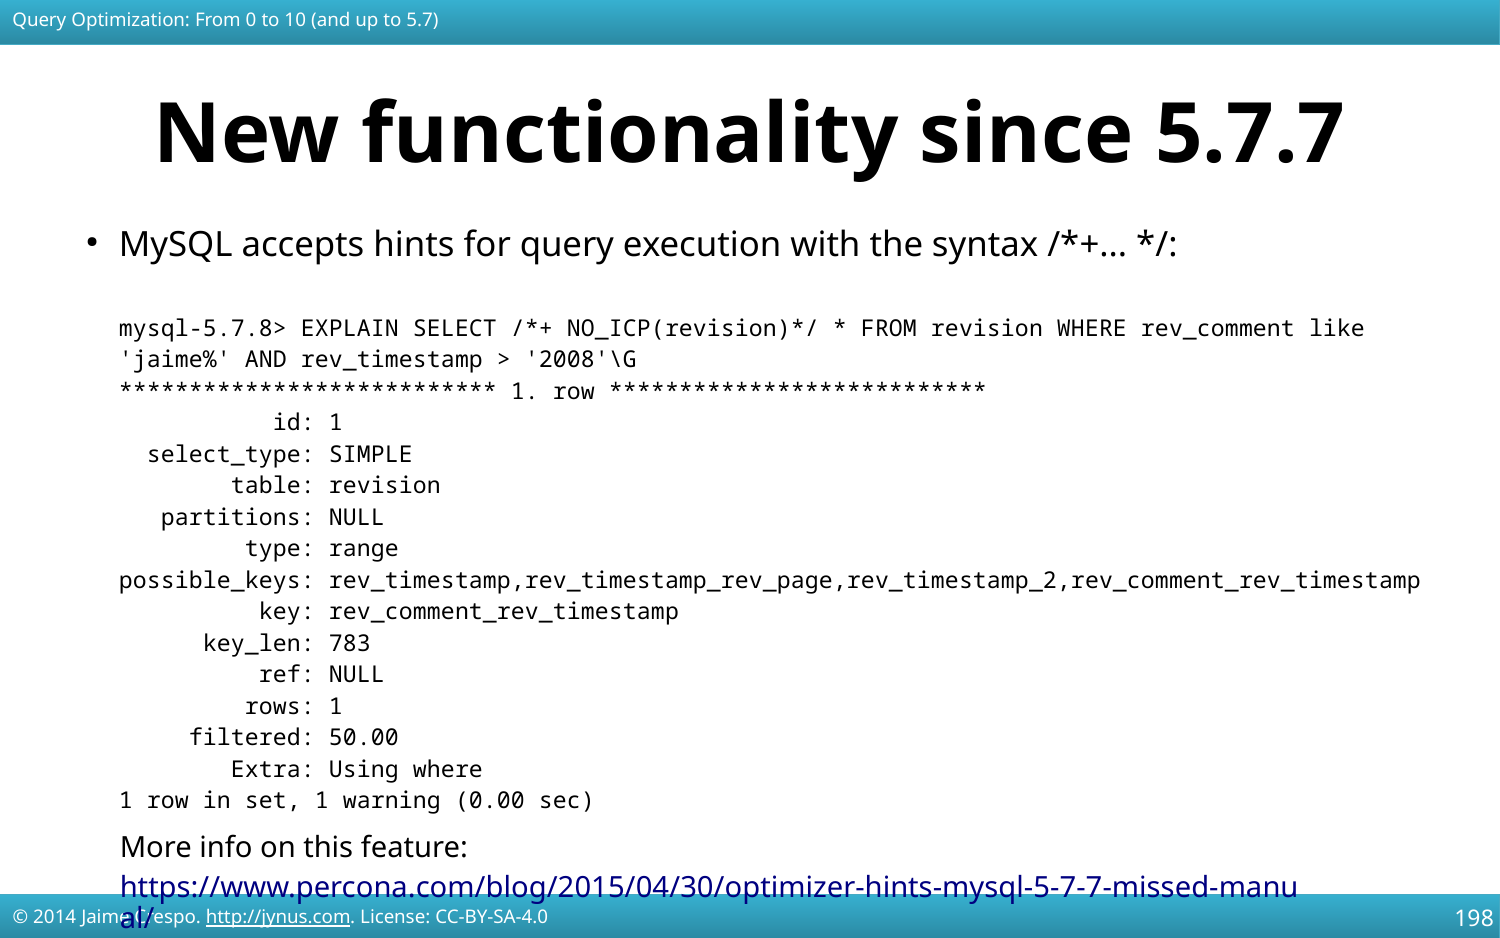

# New functionality since 5.7.7
MySQL accepts hints for query execution with the syntax /*+... */:
mysql-5.7.8> EXPLAIN SELECT /*+ NO_ICP(revision)*/ * FROM revision WHERE rev_comment like 'jaime%' AND rev_timestamp > '2008'\G
*************************** 1. row ***************************
 id: 1
 select_type: SIMPLE
 table: revision
 partitions: NULL
 type: range
possible_keys: rev_timestamp,rev_timestamp_rev_page,rev_timestamp_2,rev_comment_rev_timestamp
 key: rev_comment_rev_timestamp
 key_len: 783
 ref: NULL
 rows: 1
 filtered: 50.00
 Extra: Using where
1 row in set, 1 warning (0.00 sec)
More info on this feature: https://www.percona.com/blog/2015/04/30/optimizer-hints-mysql-5-7-7-missed-manual/